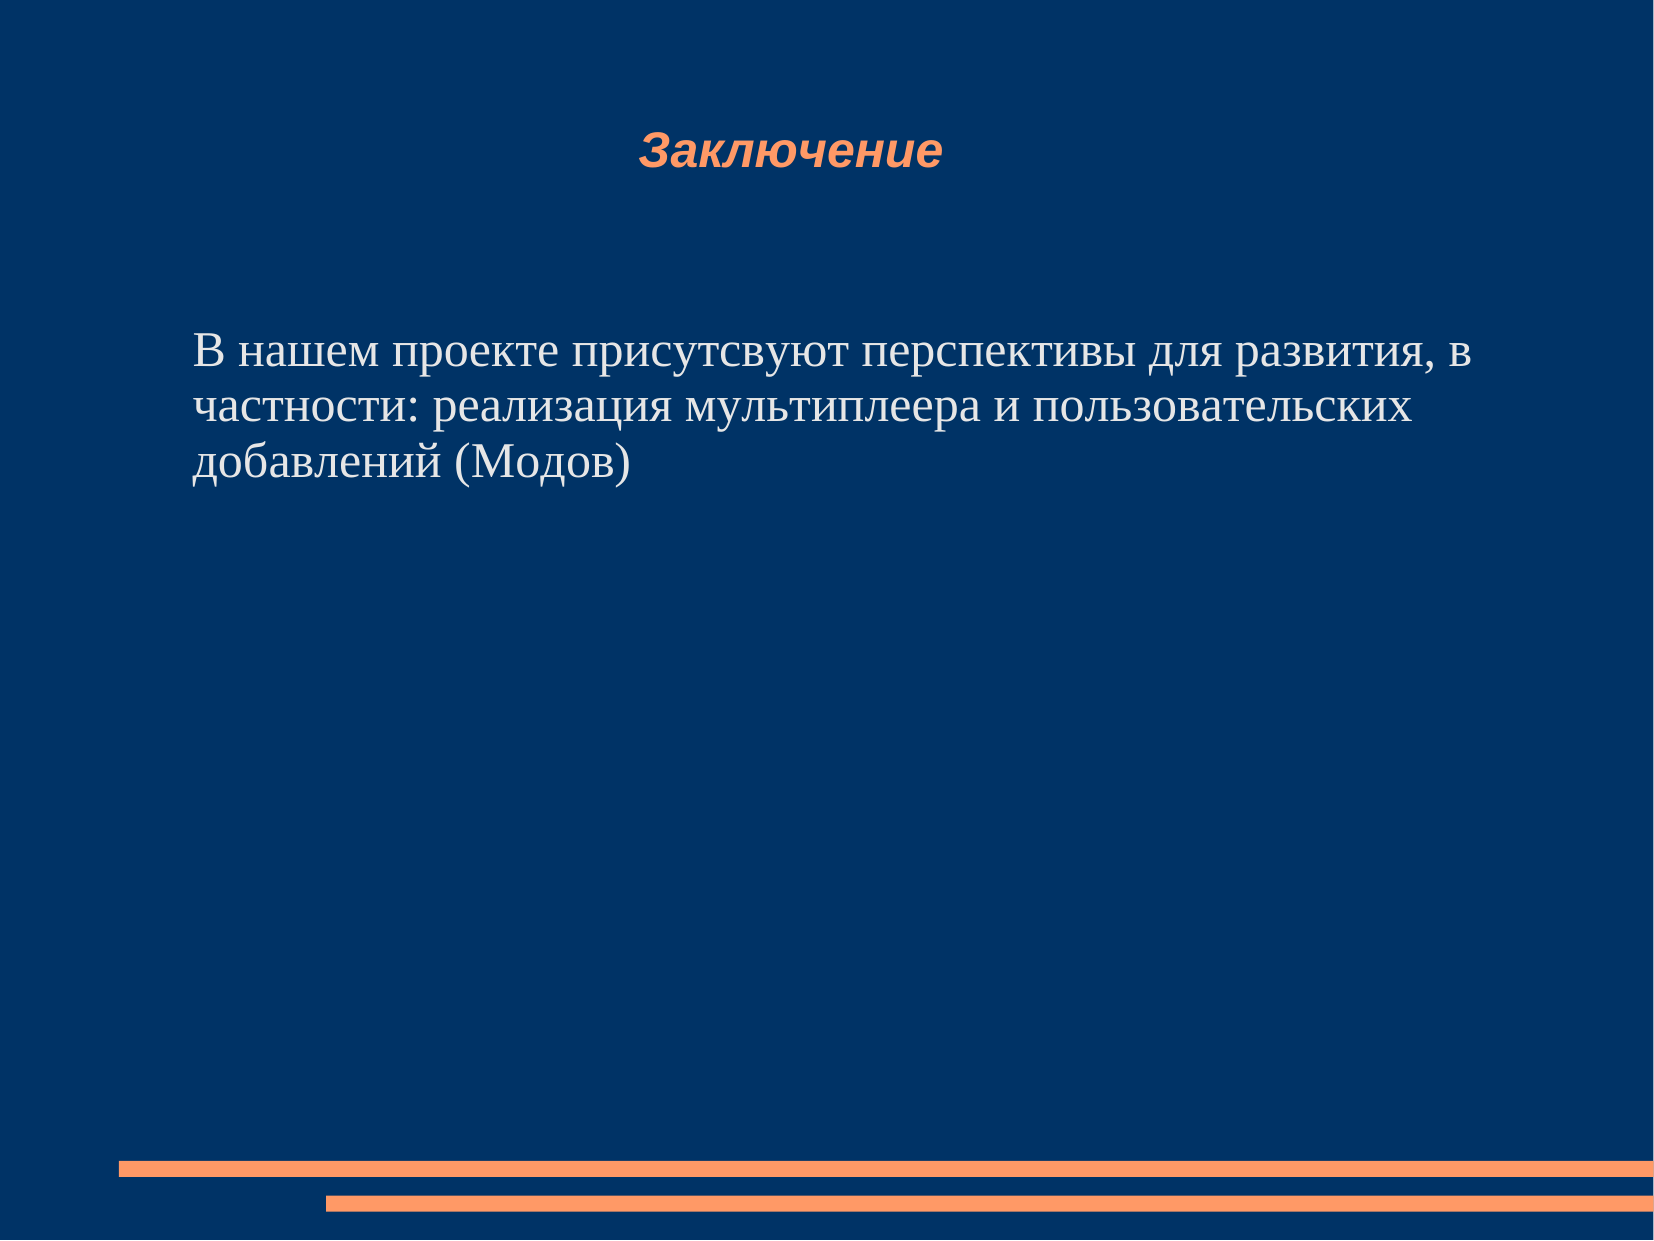

# Заключение
В нашем проекте присутсвуют перспективы для развития, в частности: реализация мультиплеера и пользовательских добавлений (Модов)